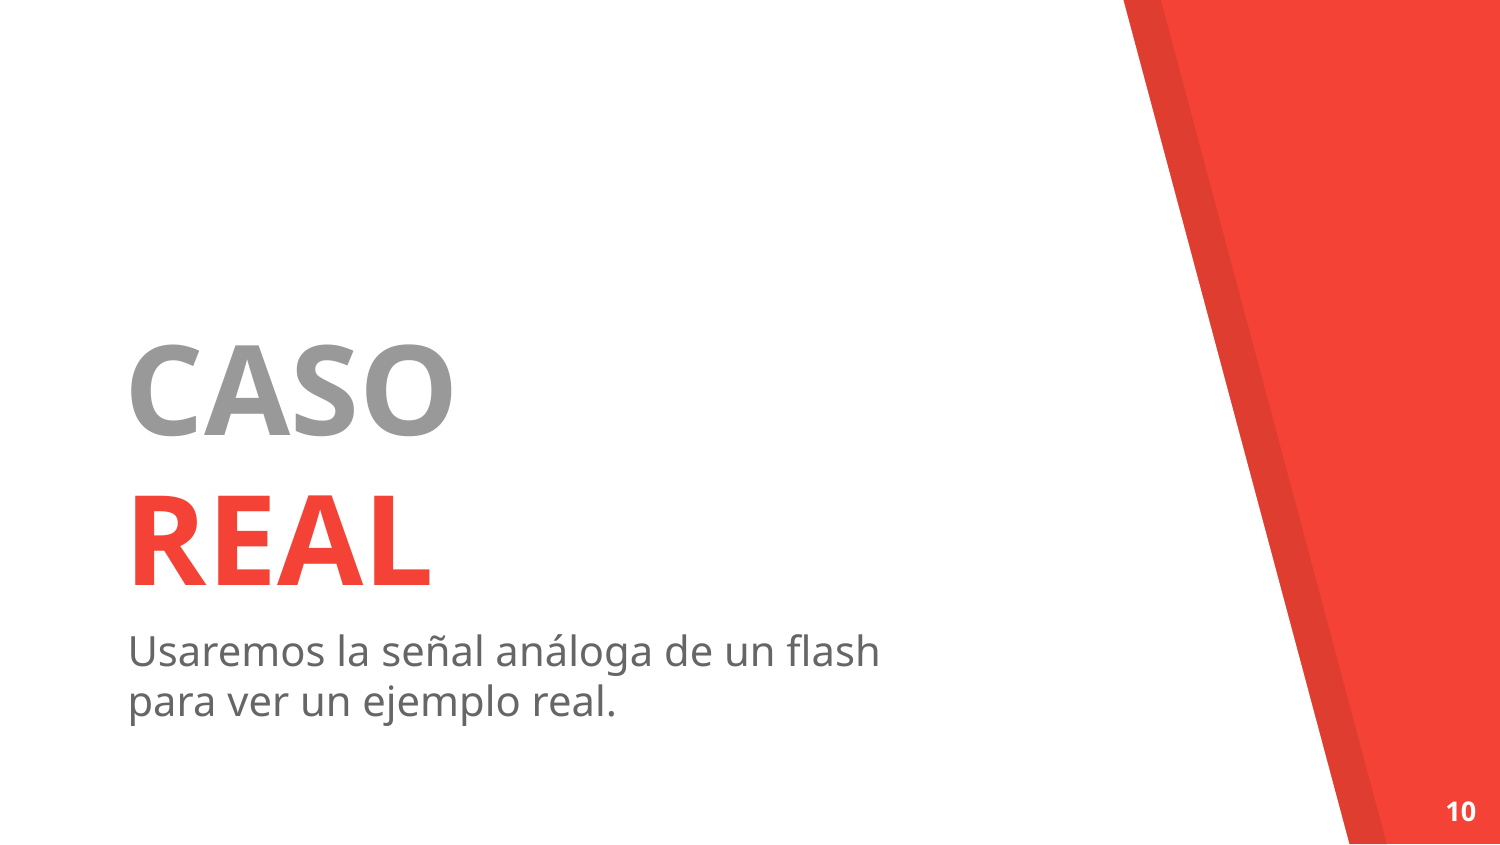

# CASO REAL
Usaremos la señal análoga de un flash para ver un ejemplo real.